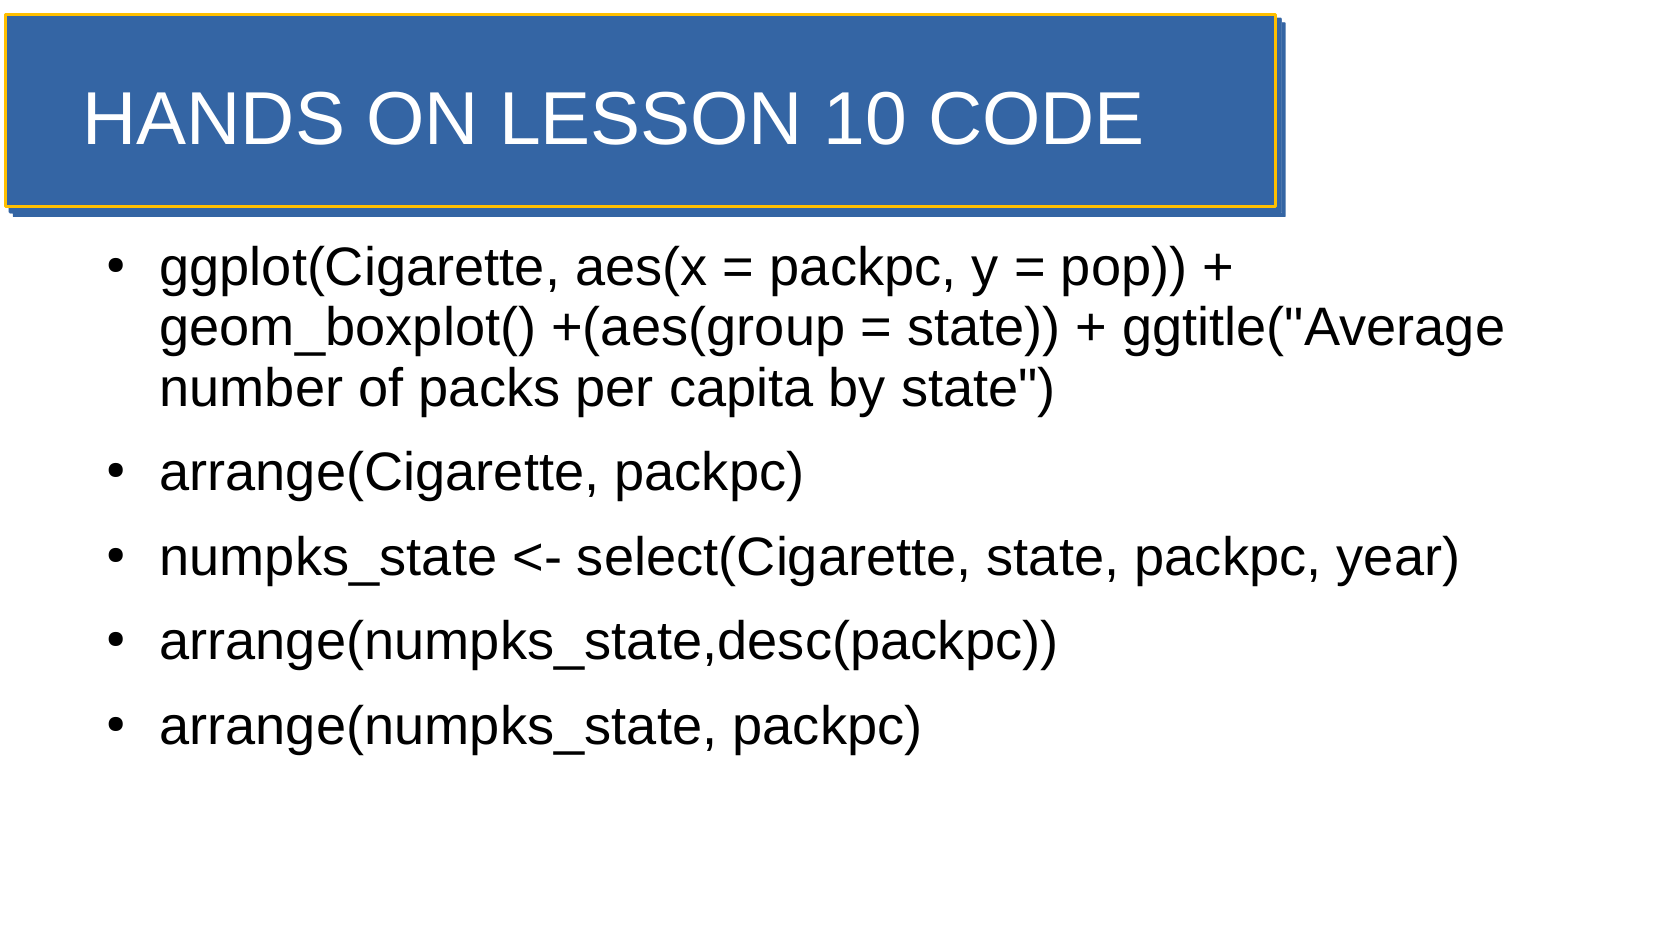

# HANDS ON LESSON 10 CODE
ggplot(Cigarette, aes(x = packpc, y = pop)) + geom_boxplot() +(aes(group = state)) + ggtitle("Average number of packs per capita by state")
arrange(Cigarette, packpc)
numpks_state <- select(Cigarette, state, packpc, year)
arrange(numpks_state,desc(packpc))
arrange(numpks_state, packpc)